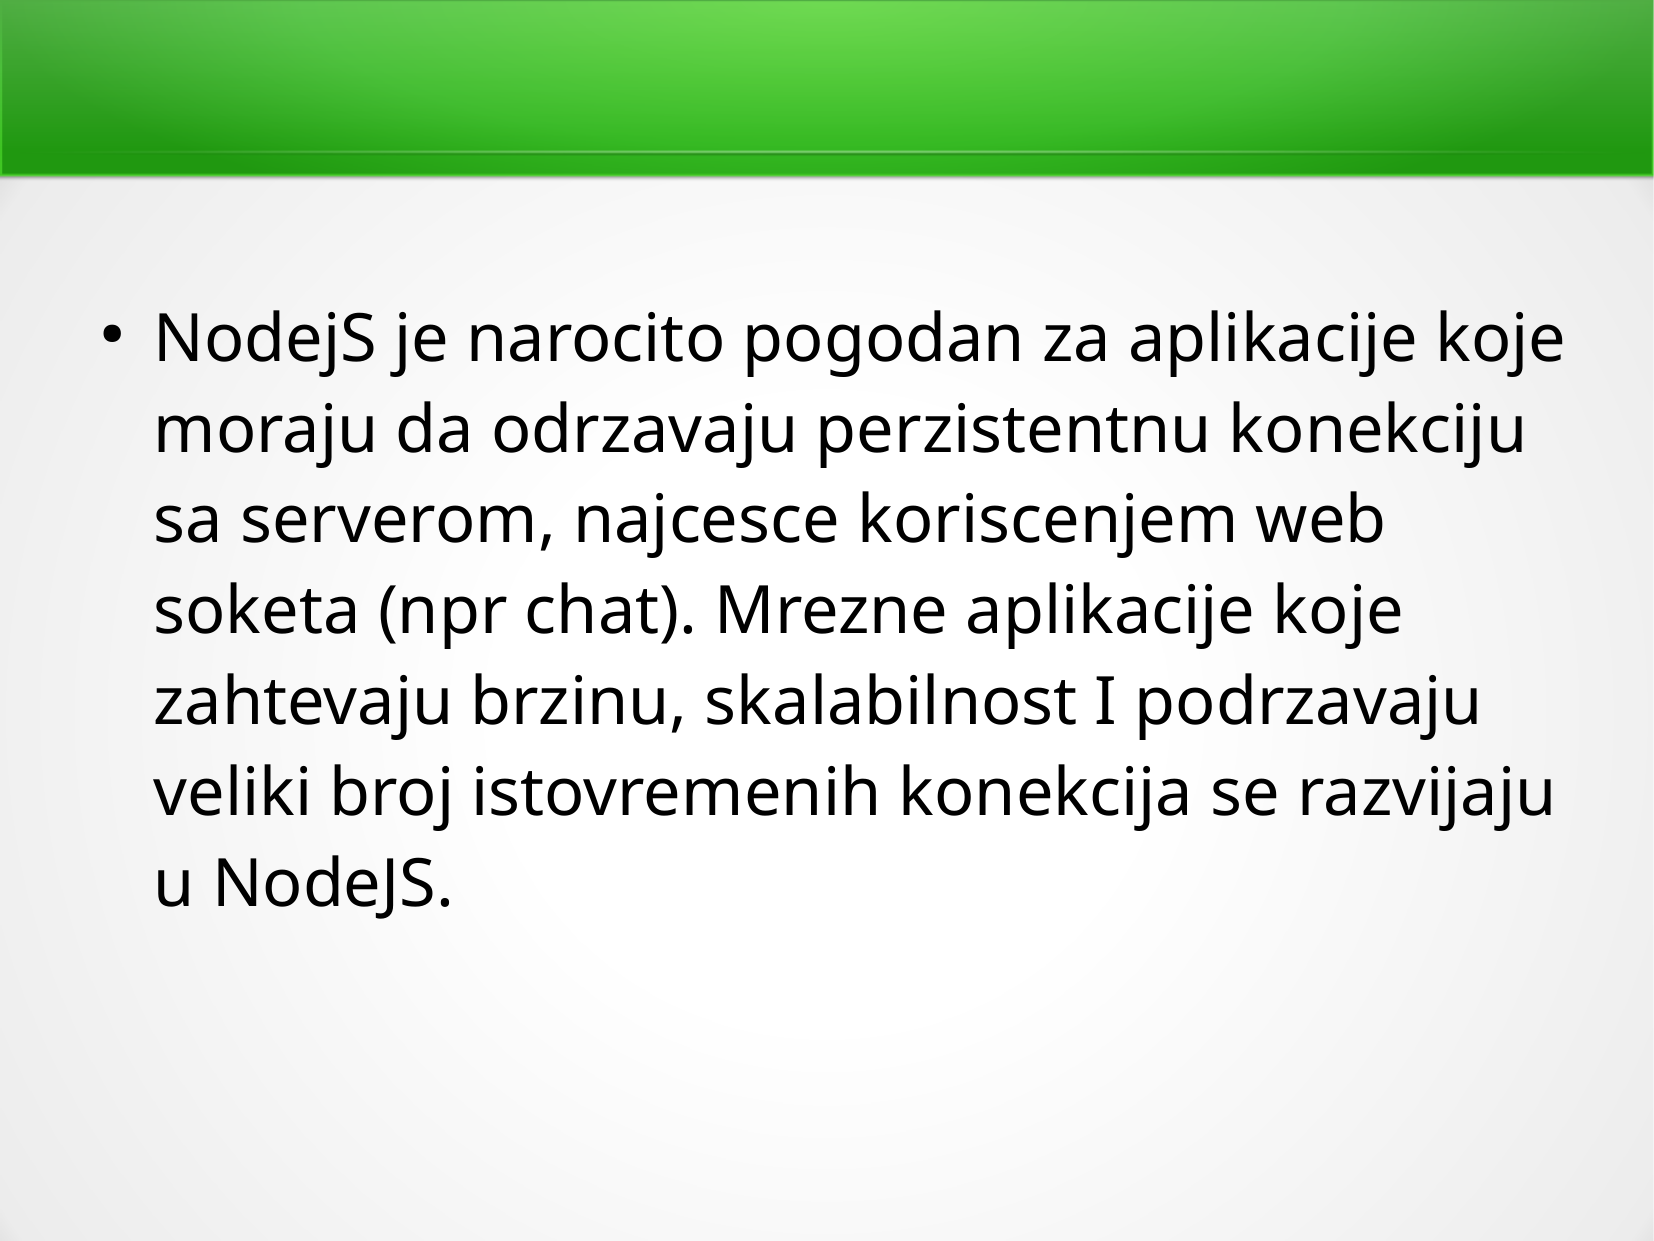

#
NodejS je narocito pogodan za aplikacije koje moraju da odrzavaju perzistentnu konekciju sa serverom, najcesce koriscenjem web soketa (npr chat). Mrezne aplikacije koje zahtevaju brzinu, skalabilnost I podrzavaju veliki broj istovremenih konekcija se razvijaju u NodeJS.